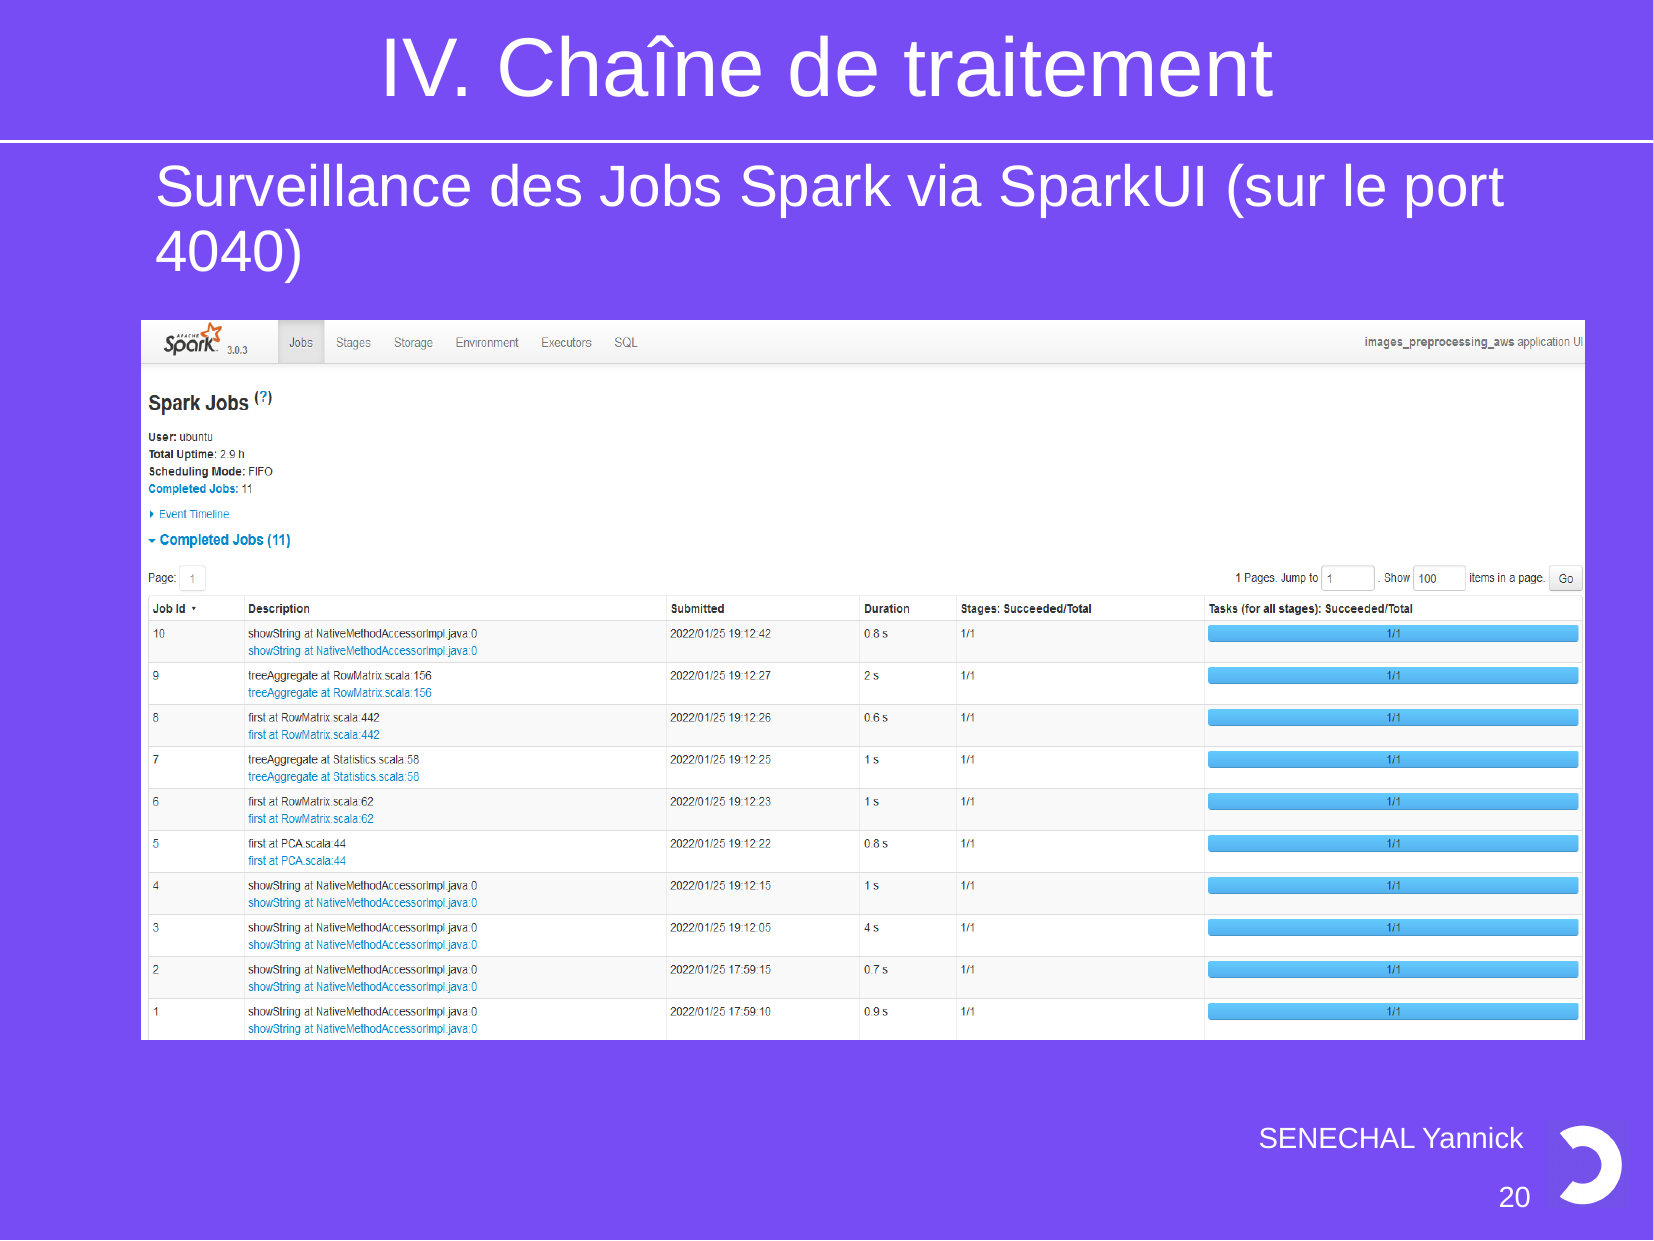

# IV. Chaîne de traitement
Surveillance des Jobs Spark via SparkUI (sur le port 4040)
SENECHAL Yannick
20